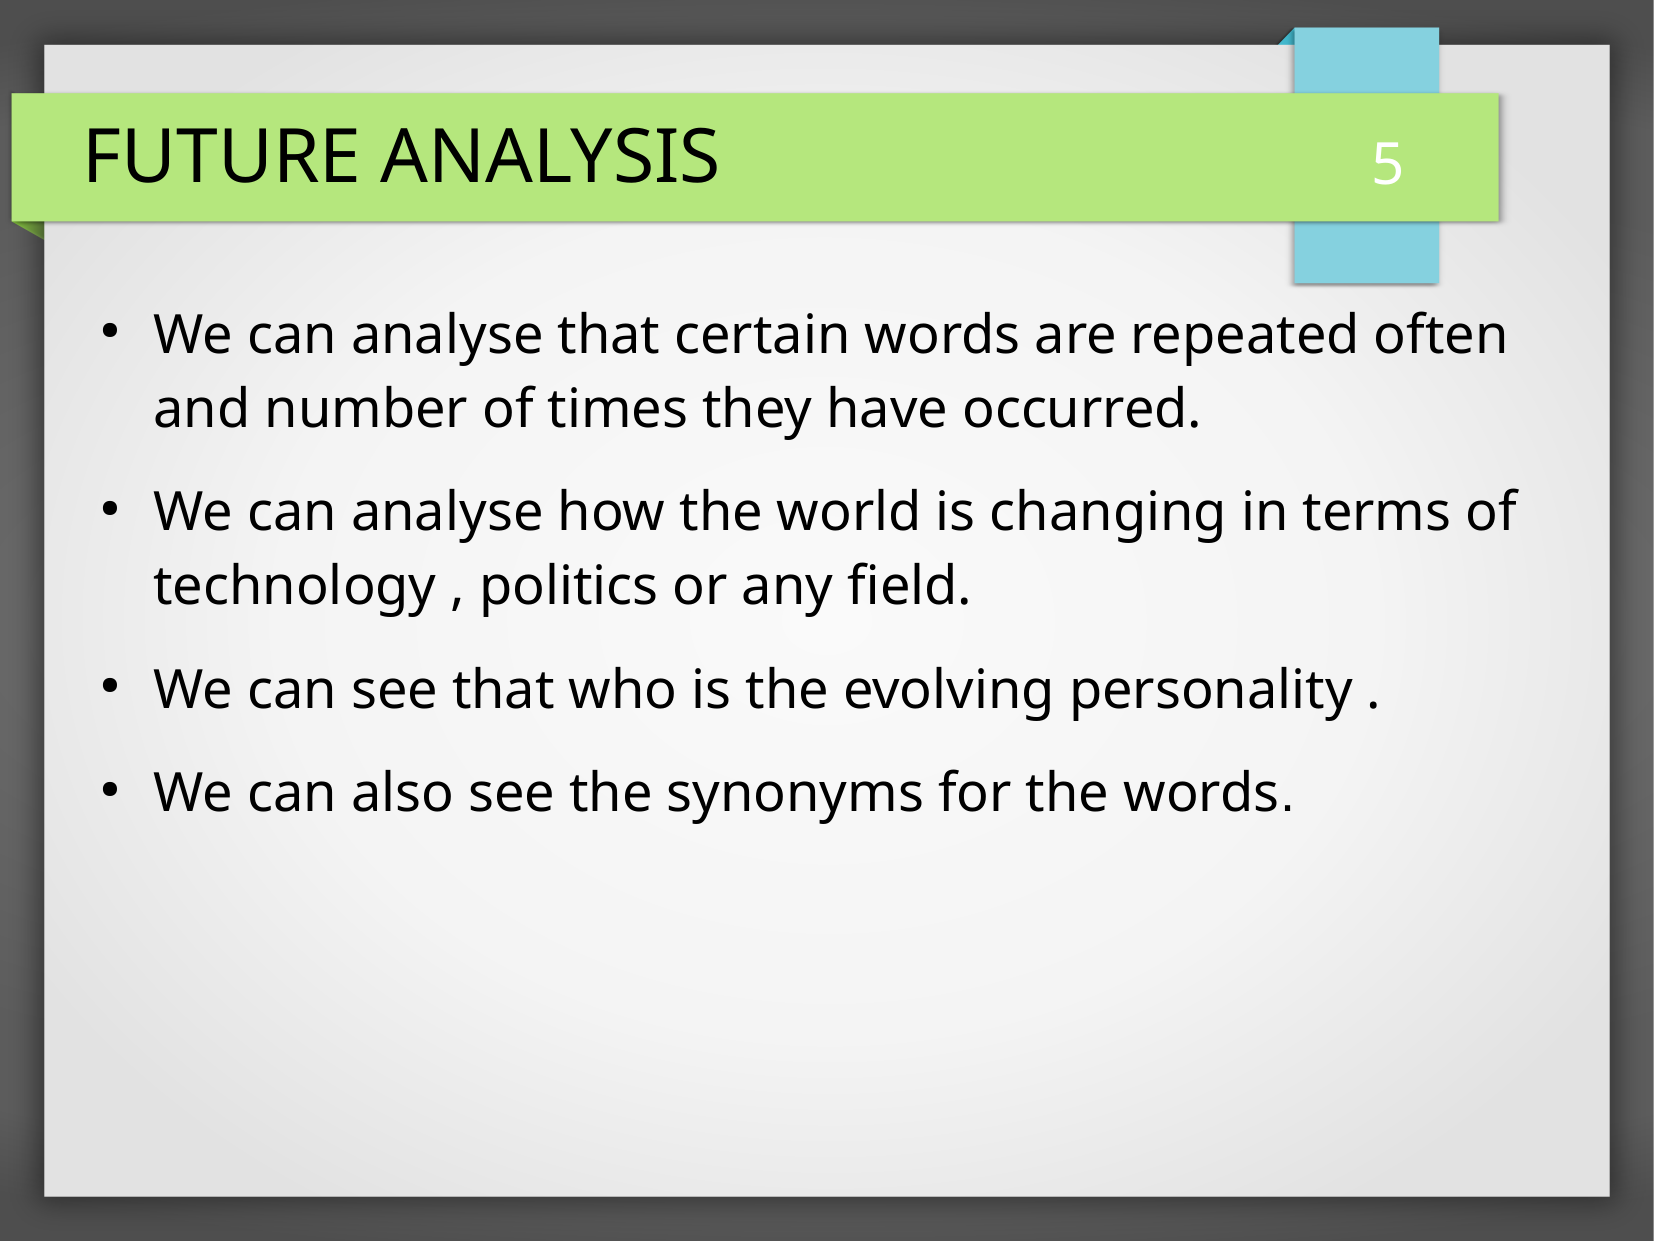

# FUTURE ANALYSIS
We can analyse that certain words are repeated often and number of times they have occurred.
We can analyse how the world is changing in terms of technology , politics or any field.
We can see that who is the evolving personality .
We can also see the synonyms for the words.